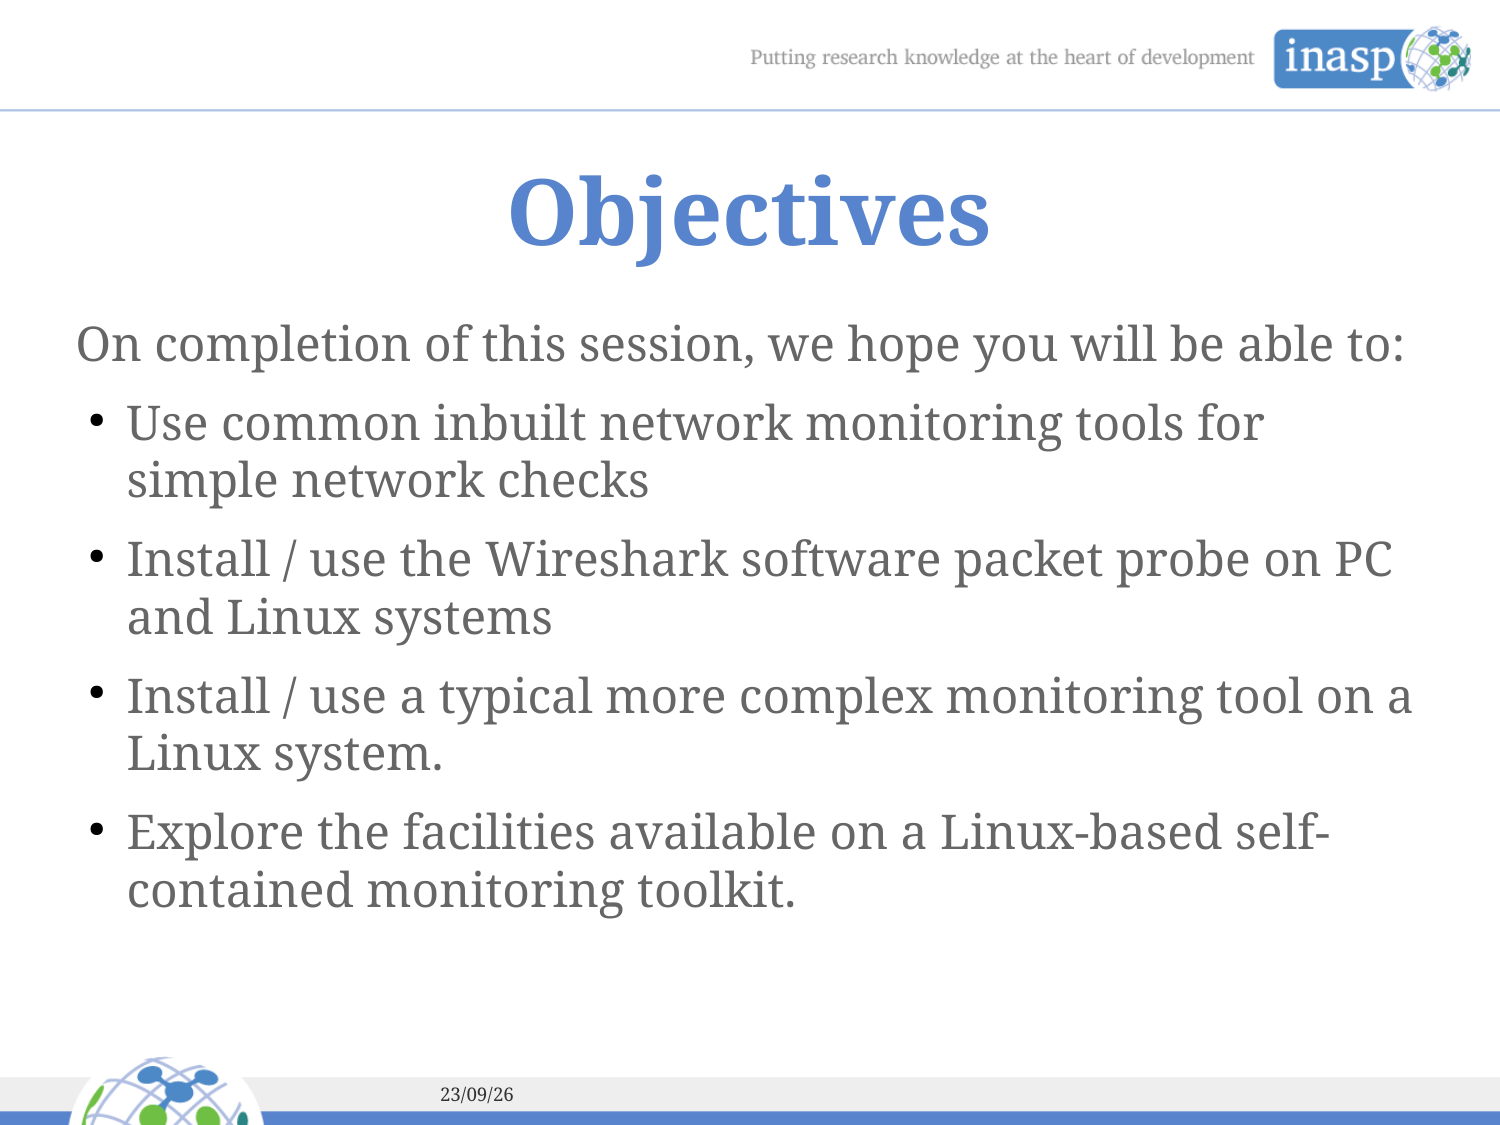

# Objectives
On completion of this session, we hope you will be able to:
Use common inbuilt network monitoring tools for simple network checks
Install / use the Wireshark software packet probe on PC and Linux systems
Install / use a typical more complex monitoring tool on a Linux system.
Explore the facilities available on a Linux-based self-contained monitoring toolkit.